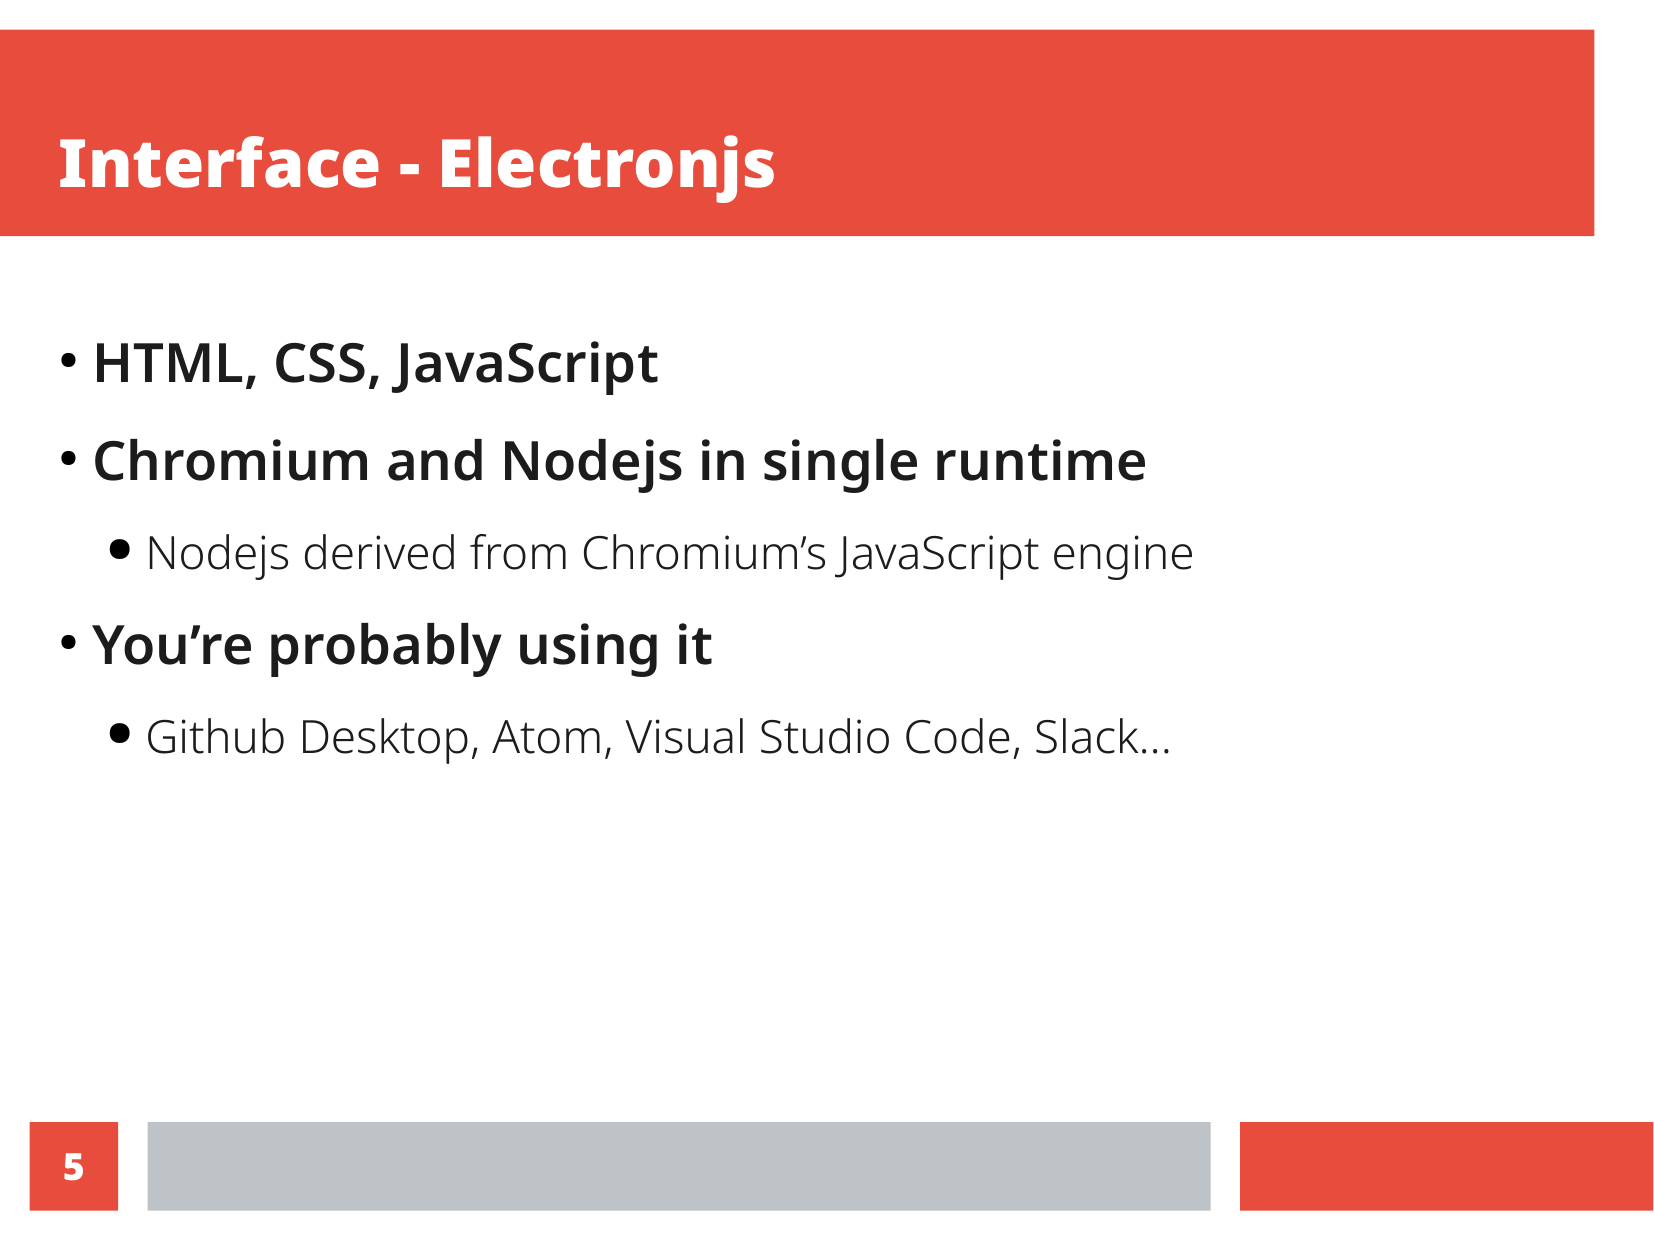

# Interface - Electronjs
 HTML, CSS, JavaScript
 Chromium and Nodejs in single runtime
 Nodejs derived from Chromium’s JavaScript engine
 You’re probably using it
 Github Desktop, Atom, Visual Studio Code, Slack...
5